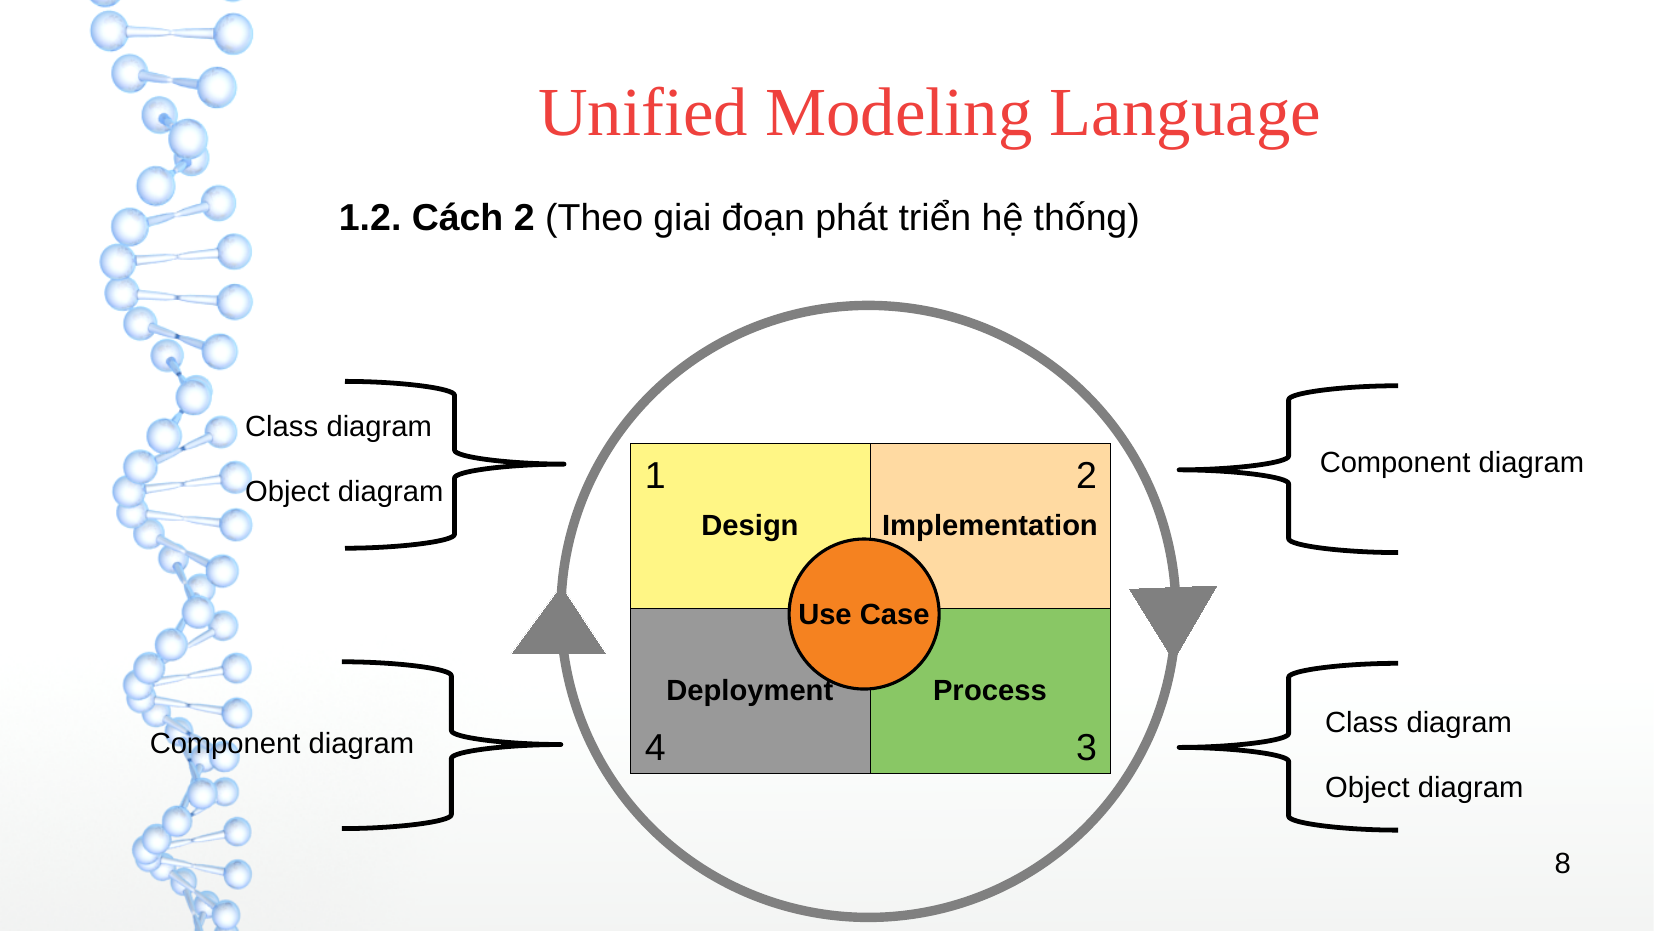

# Unified Modeling Language
1.2. Cách 2 (Theo giai đoạn phát triển hệ thống)
Class diagram
Object diagram
Component diagram
Design
Implementation
1
2
Use Case
Deployment
Process
Class diagram
Object diagram
4
3
Component diagram
8